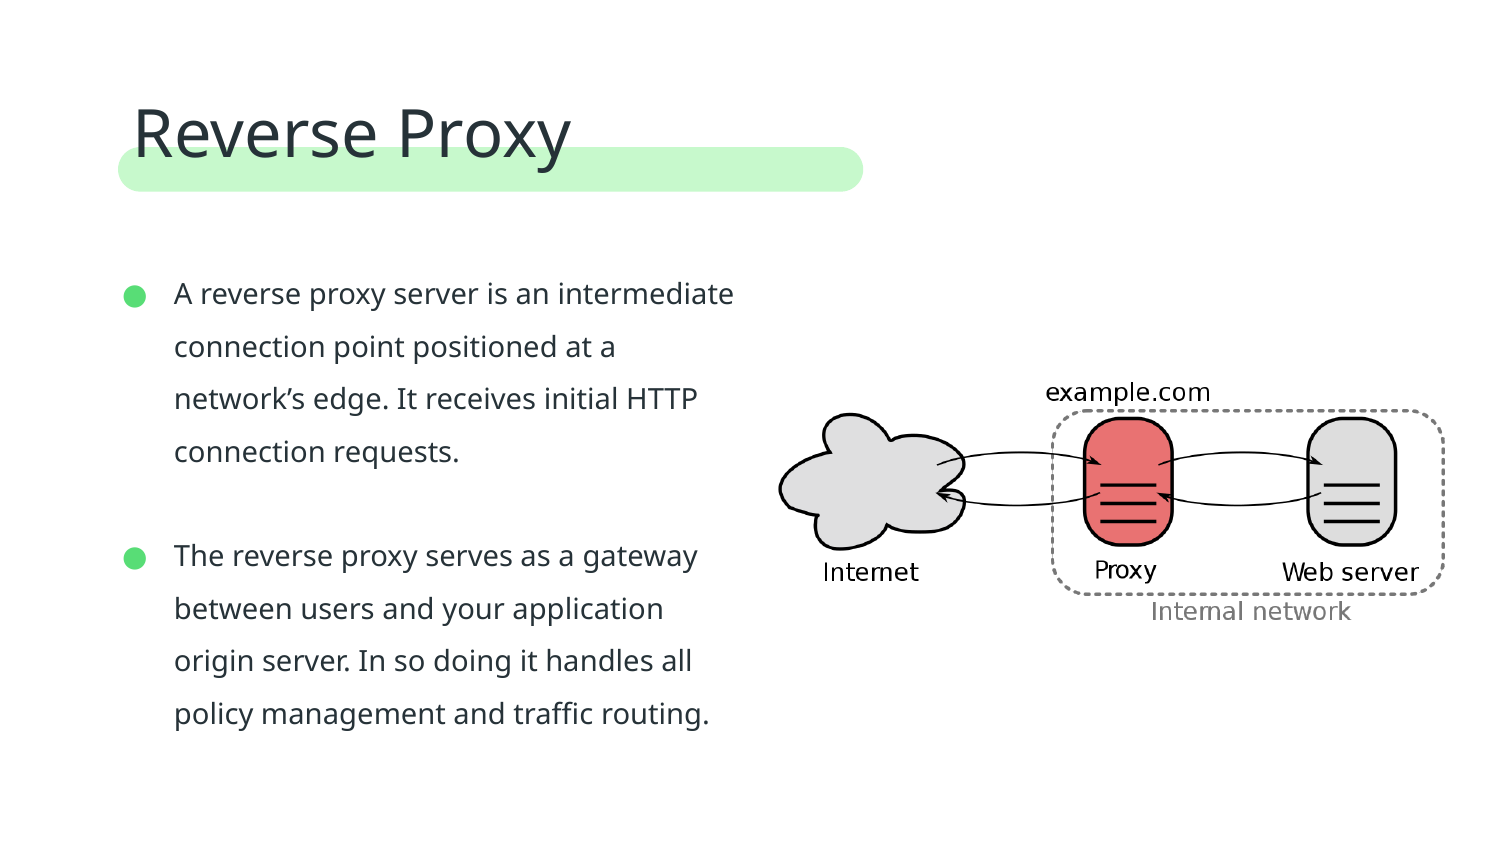

Reverse Proxy
A reverse proxy server is an intermediate connection point positioned at a network’s edge. It receives initial HTTP connection requests.
The reverse proxy serves as a gateway between users and your application origin server. In so doing it handles all policy management and traffic routing.